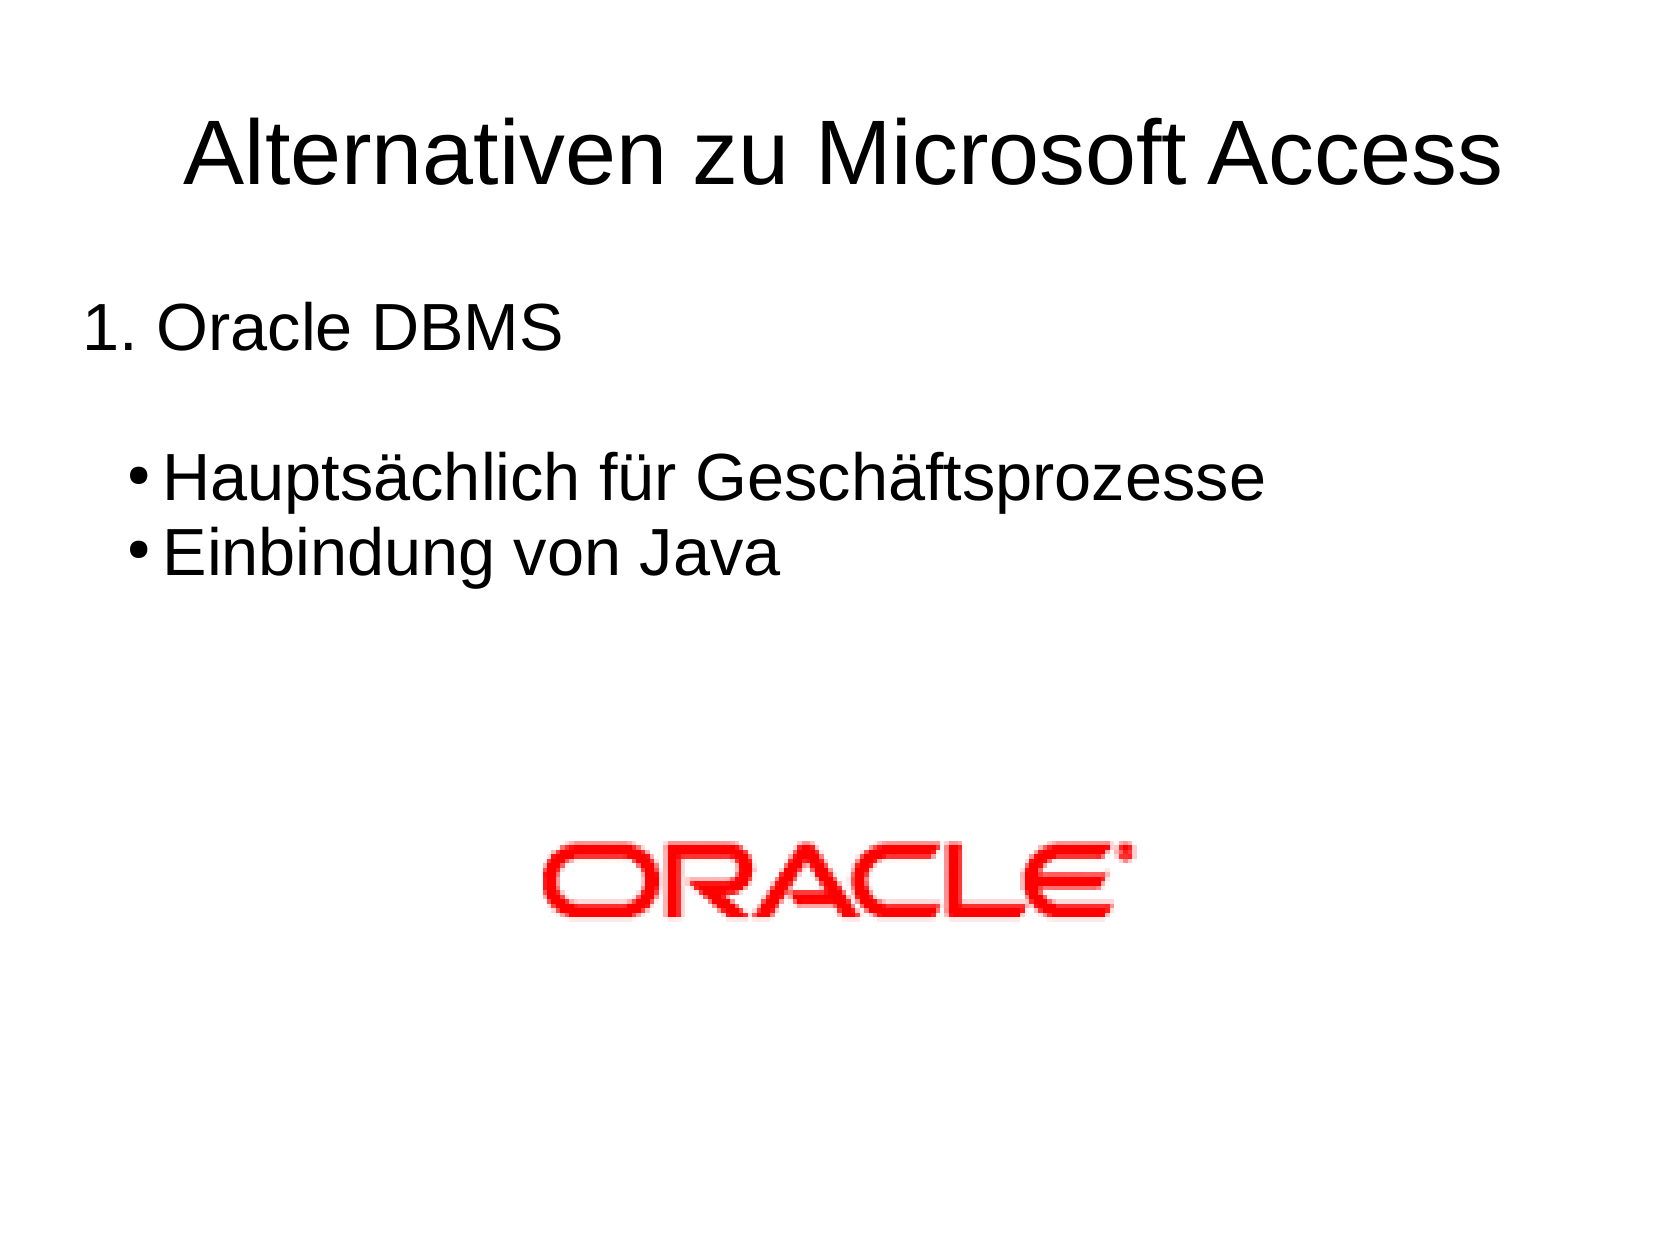

# Alternativen zu Microsoft Access
1. Oracle DBMS
Hauptsächlich für Geschäftsprozesse
Einbindung von Java